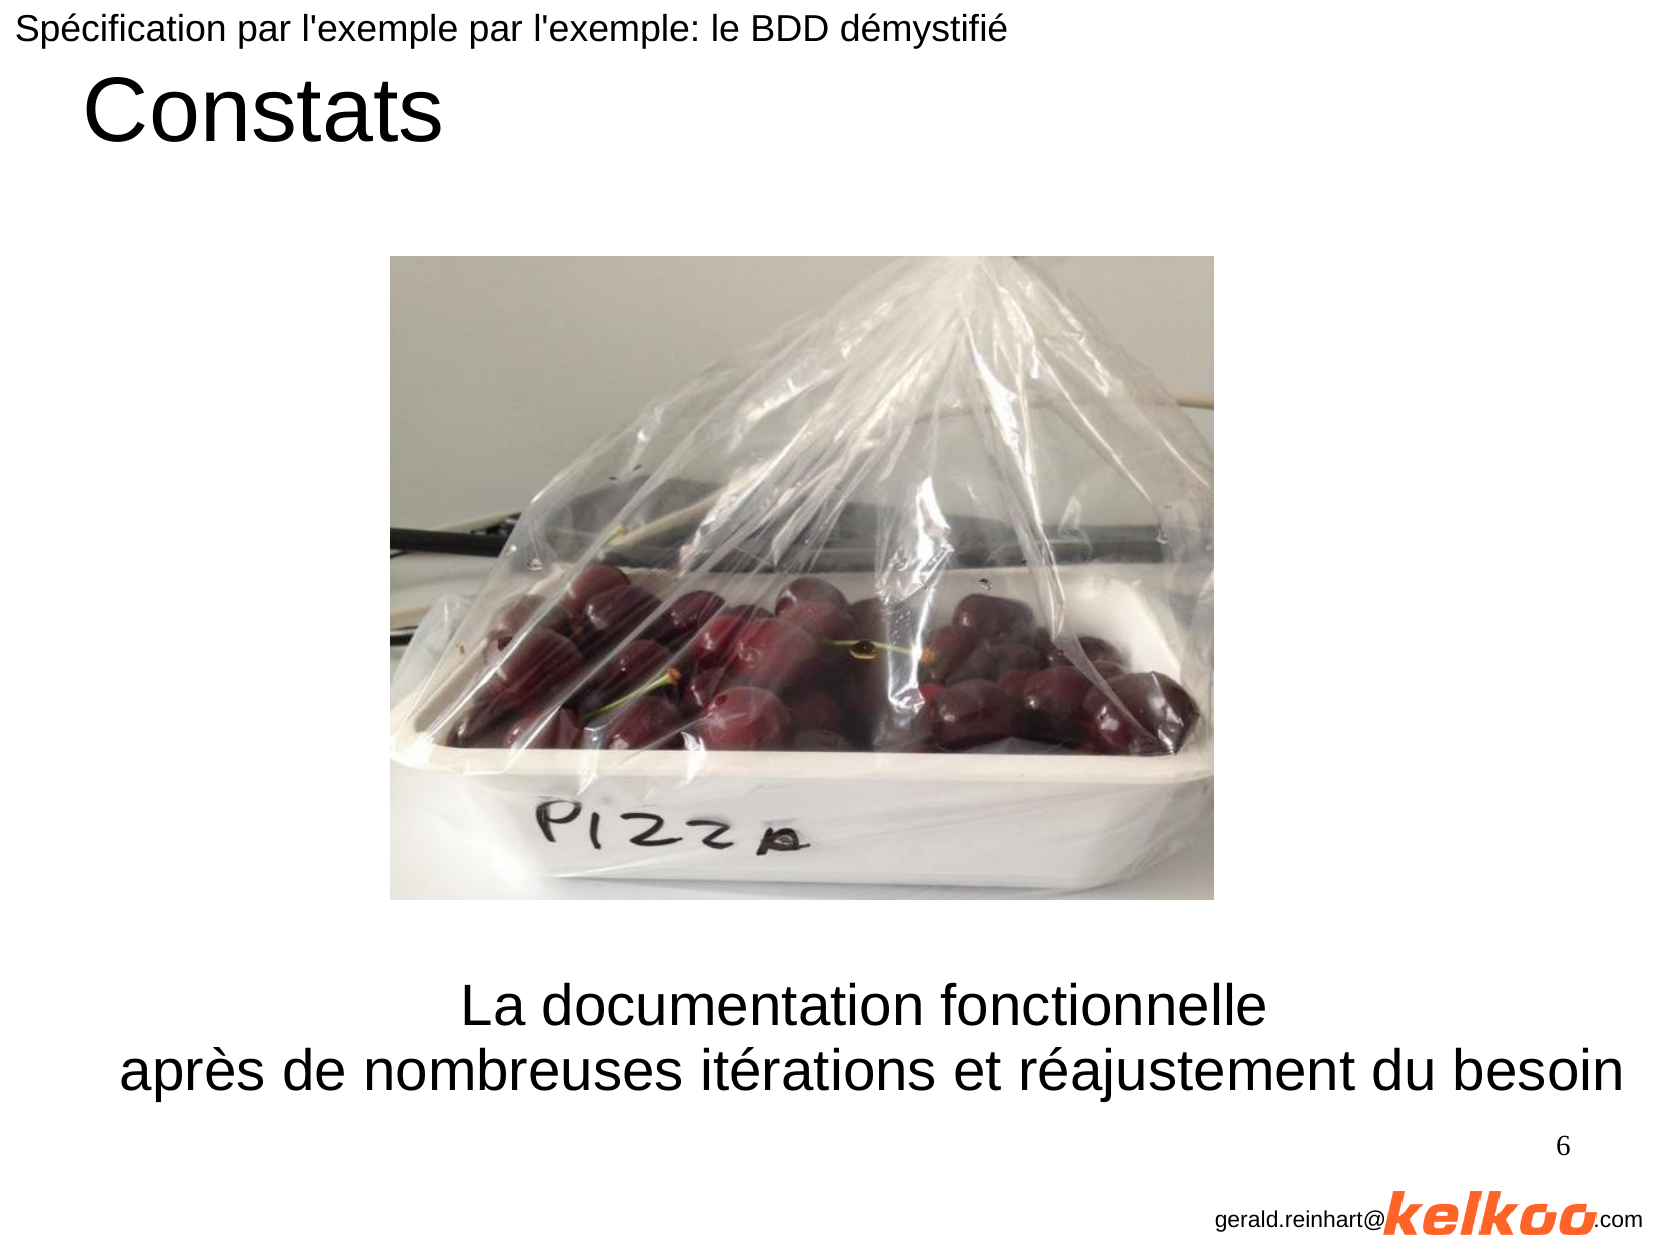

Spécification par l'exemple par l'exemple: le BDD démystifié
Constats
La documentation fonctionnelle
après de nombreuses itérations et réajustement du besoin
6
 gerald.reinhart@ .com